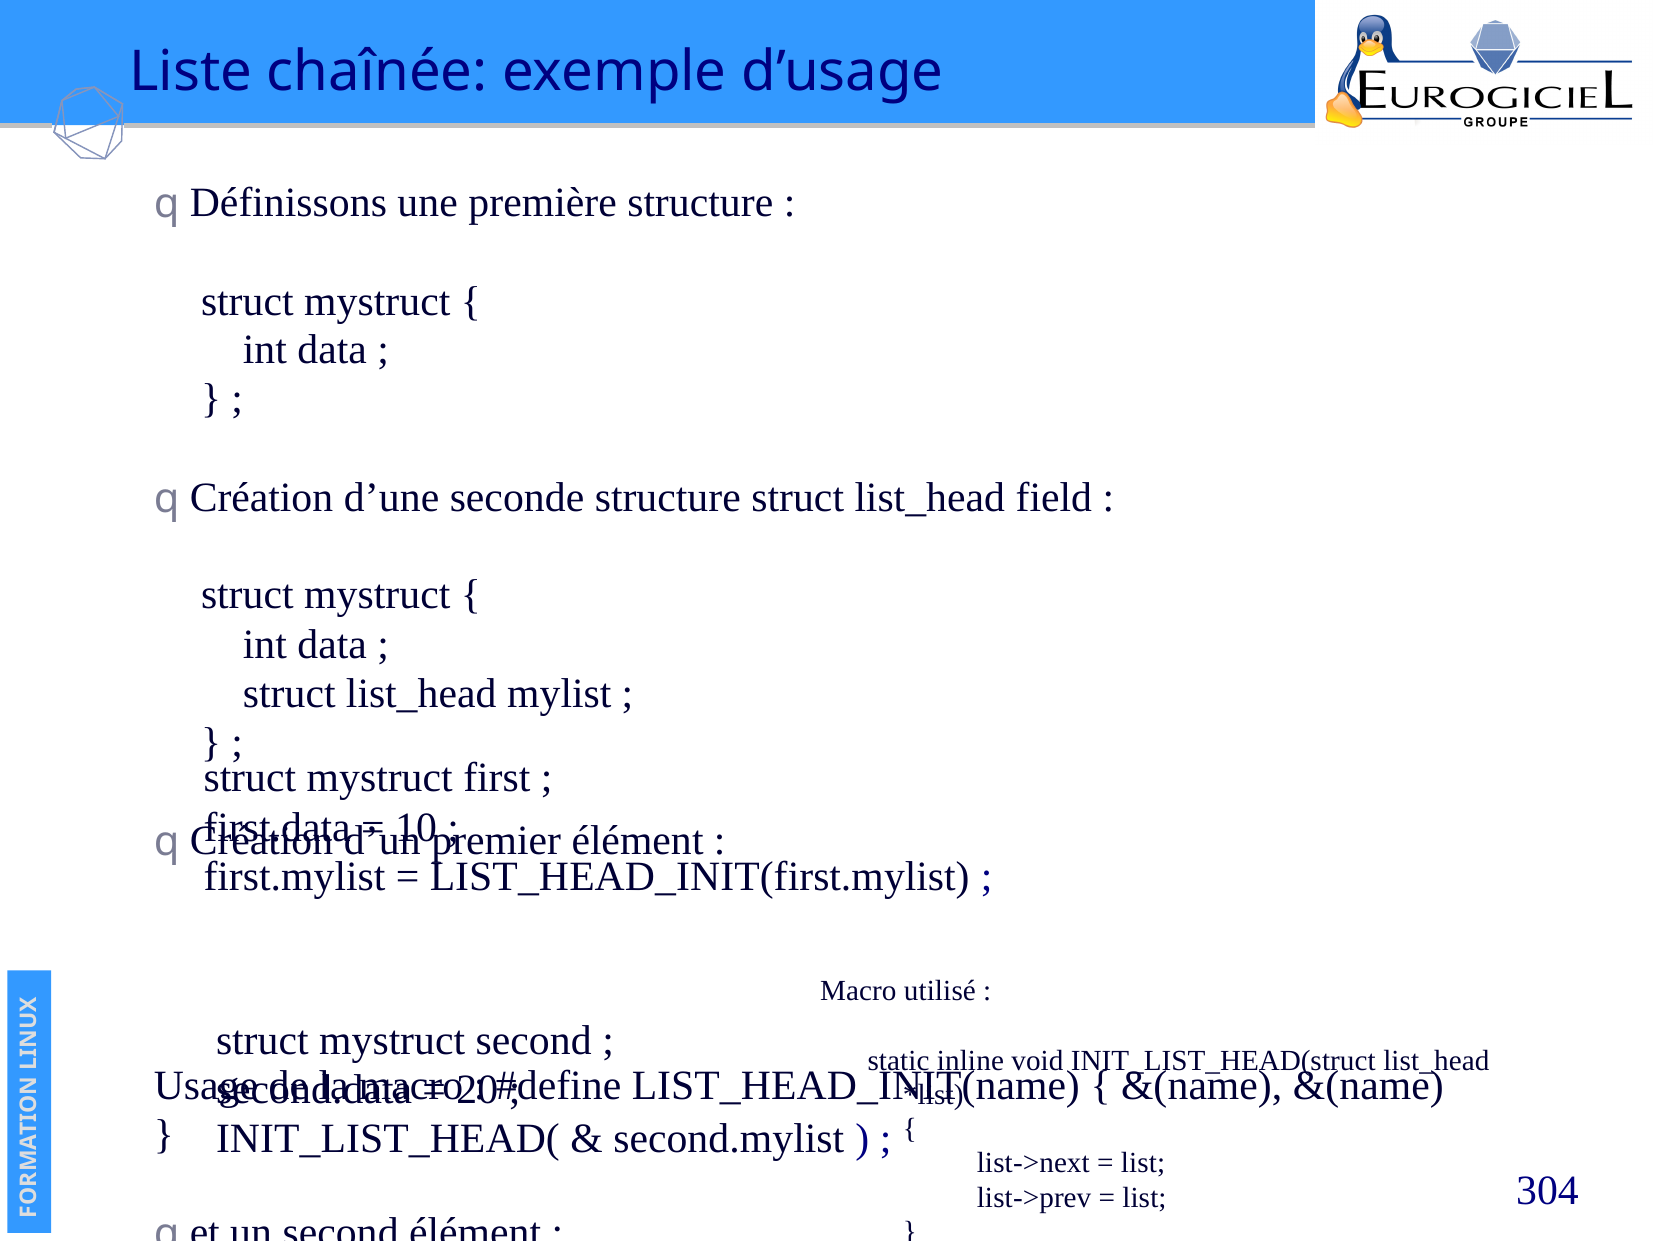

# Liste chaînée: exemple d’usage
 Définissons une première structure :
struct mystruct {
 int data ;
} ;
 Création d’une seconde structure struct list_head field :
struct mystruct {
 int data ;
 struct list_head mylist ;
} ;
 Création d’un premier élément :
Usage de la macro : #define LIST_HEAD_INIT(name) { &(name), &(name) }
 et un second élément :
struct mystruct first ;
first.data = 10 ;
first.mylist = LIST_HEAD_INIT(first.mylist) ;
Macro utilisé :
static inline void INIT_LIST_HEAD(struct list_head *list)
{
	list->next = list;
	list->prev = list;
}
struct mystruct second ;
second.data = 20 ;
INIT_LIST_HEAD( & second.mylist ) ;